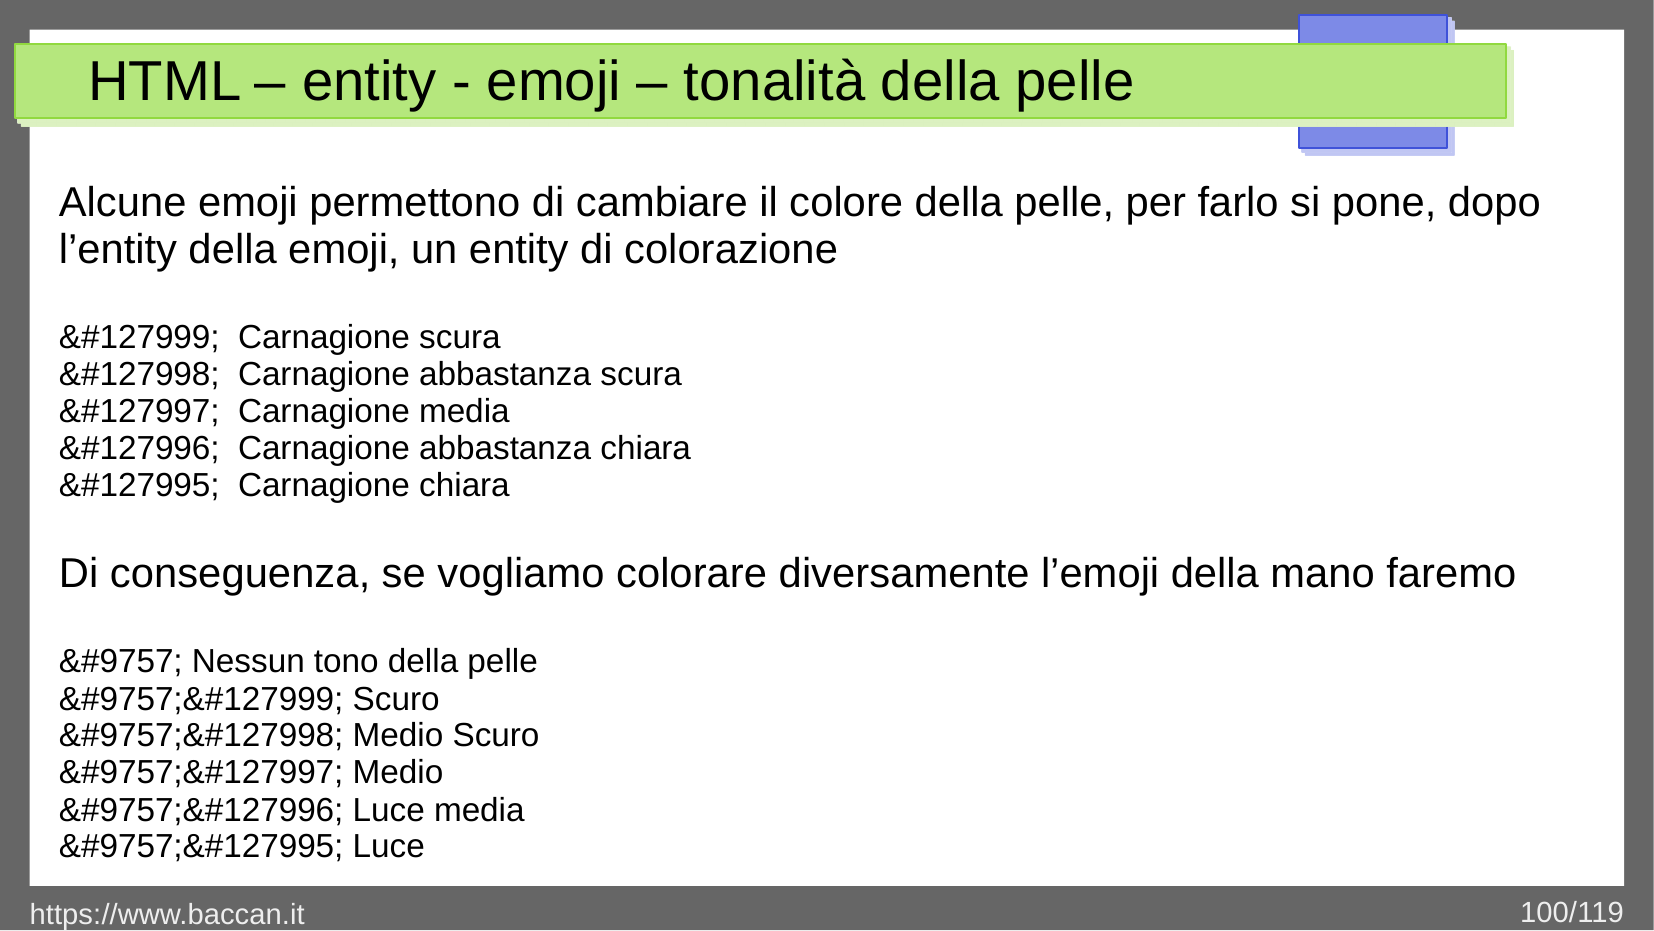

# HTML – entity - emoji – tonalità della pelle
Alcune emoji permettono di cambiare il colore della pelle, per farlo si pone, dopo l’entity della emoji, un entity di colorazione
&#127999; 🏿 Carnagione scura
&#127998; 🏾 Carnagione abbastanza scura
&#127997; 🏽 Carnagione media
&#127996; 🏼 Carnagione abbastanza chiara
&#127995; 🏻 Carnagione chiara
Di conseguenza, se vogliamo colorare diversamente l’emoji della mano faremo
&#9757; Nessun tono della pelle
&#9757;&#127999; Scuro
&#9757;&#127998; Medio Scuro
&#9757;&#127997; Medio
&#9757;&#127996; Luce media
&#9757;&#127995; Luce
100
https://www.baccan.it